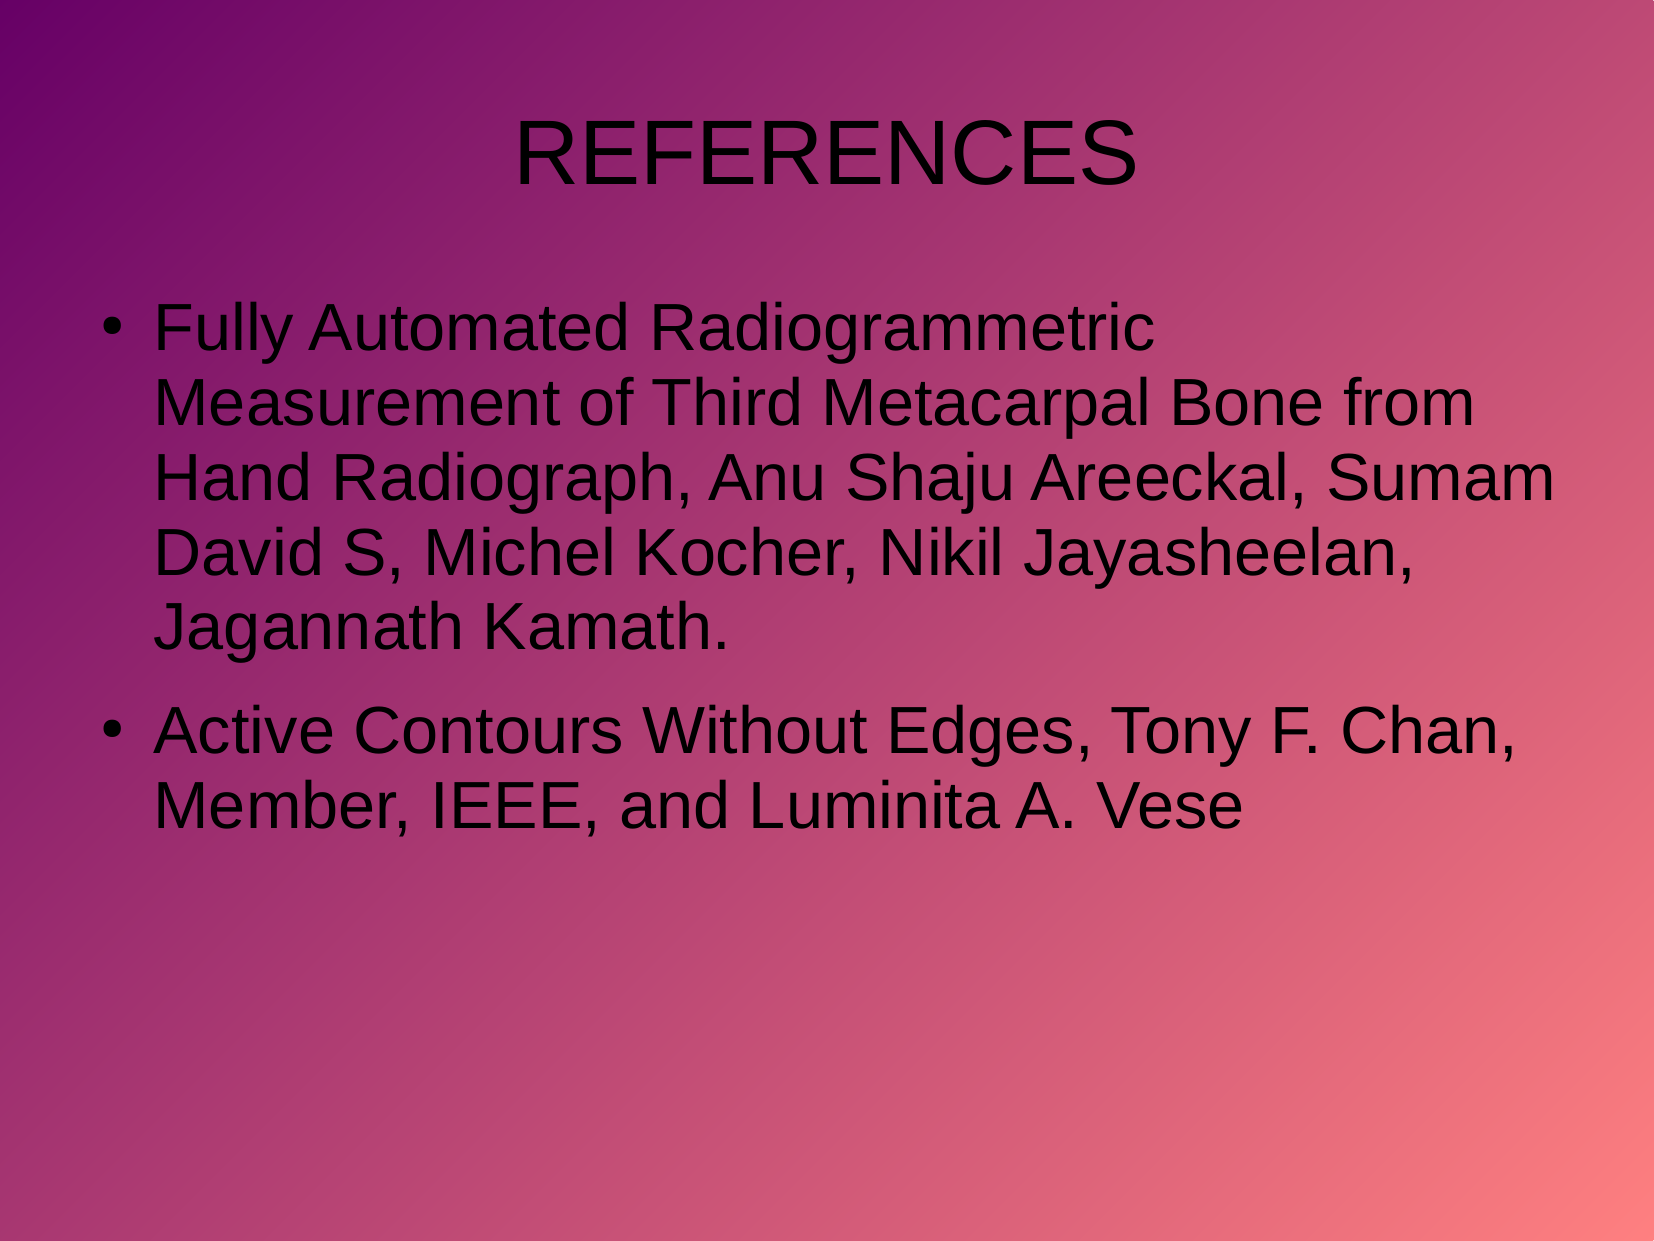

# REFERENCES
Fully Automated Radiogrammetric Measurement of Third Metacarpal Bone from Hand Radiograph, Anu Shaju Areeckal, Sumam David S, Michel Kocher, Nikil Jayasheelan, Jagannath Kamath.
Active Contours Without Edges, Tony F. Chan, Member, IEEE, and Luminita A. Vese